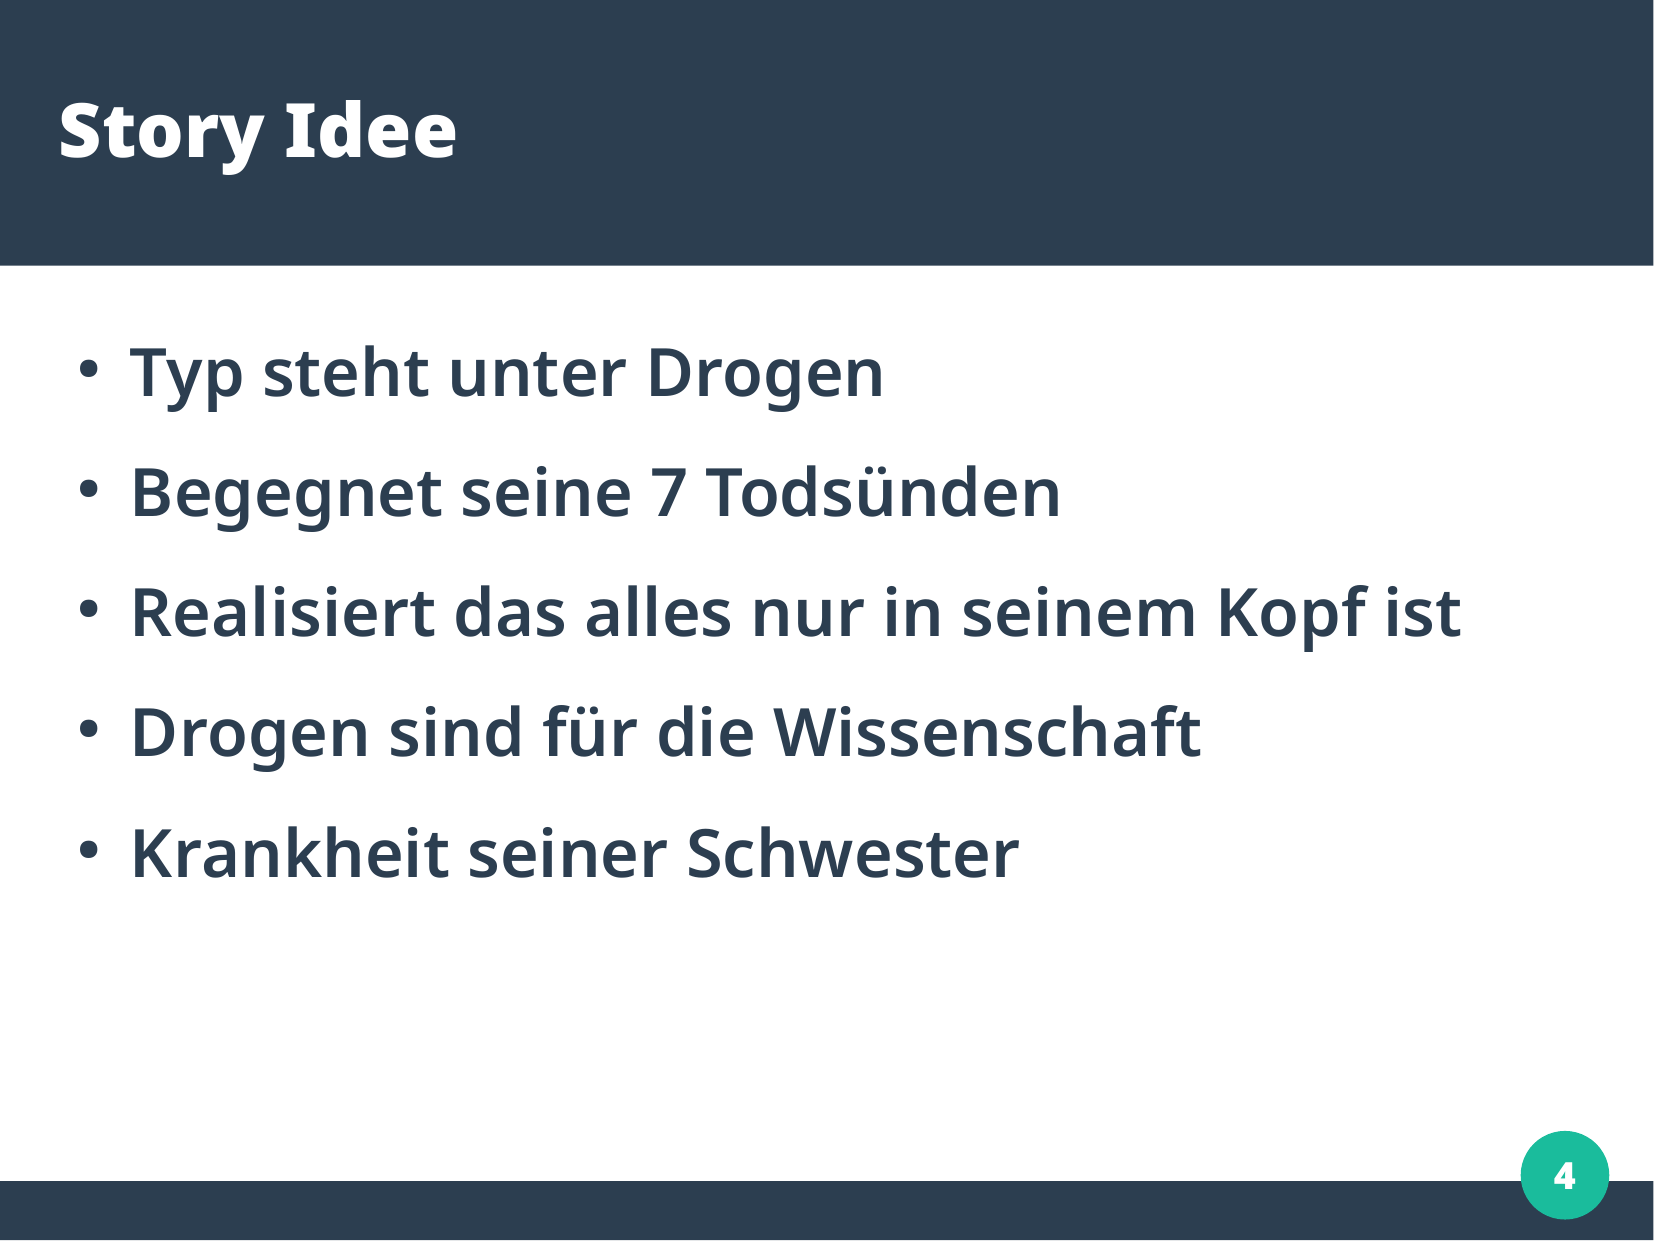

# Story Idee
Typ steht unter Drogen
Begegnet seine 7 Todsünden
Realisiert das alles nur in seinem Kopf ist
Drogen sind für die Wissenschaft
Krankheit seiner Schwester
4